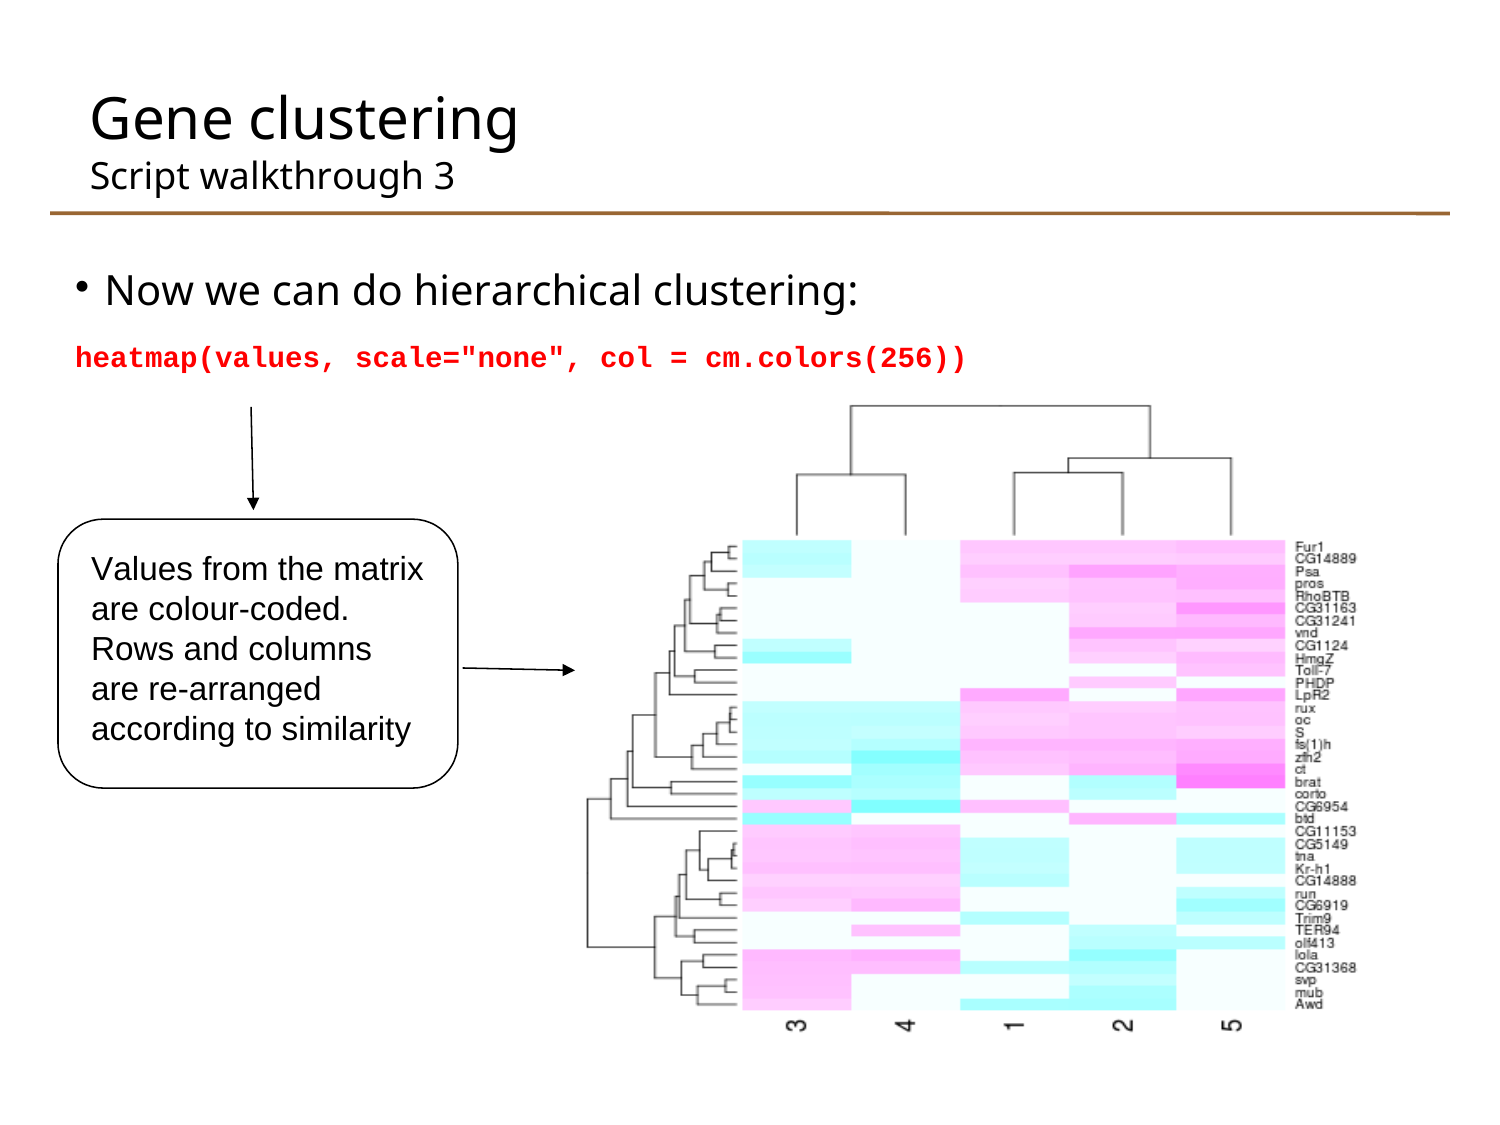

Gene clustering
Script walkthrough 3
 Now we can do hierarchical clustering:
heatmap(values, scale="none", col = cm.colors(256))
Values from the matrix
are colour-coded.
Rows and columns
are re-arranged according to similarity